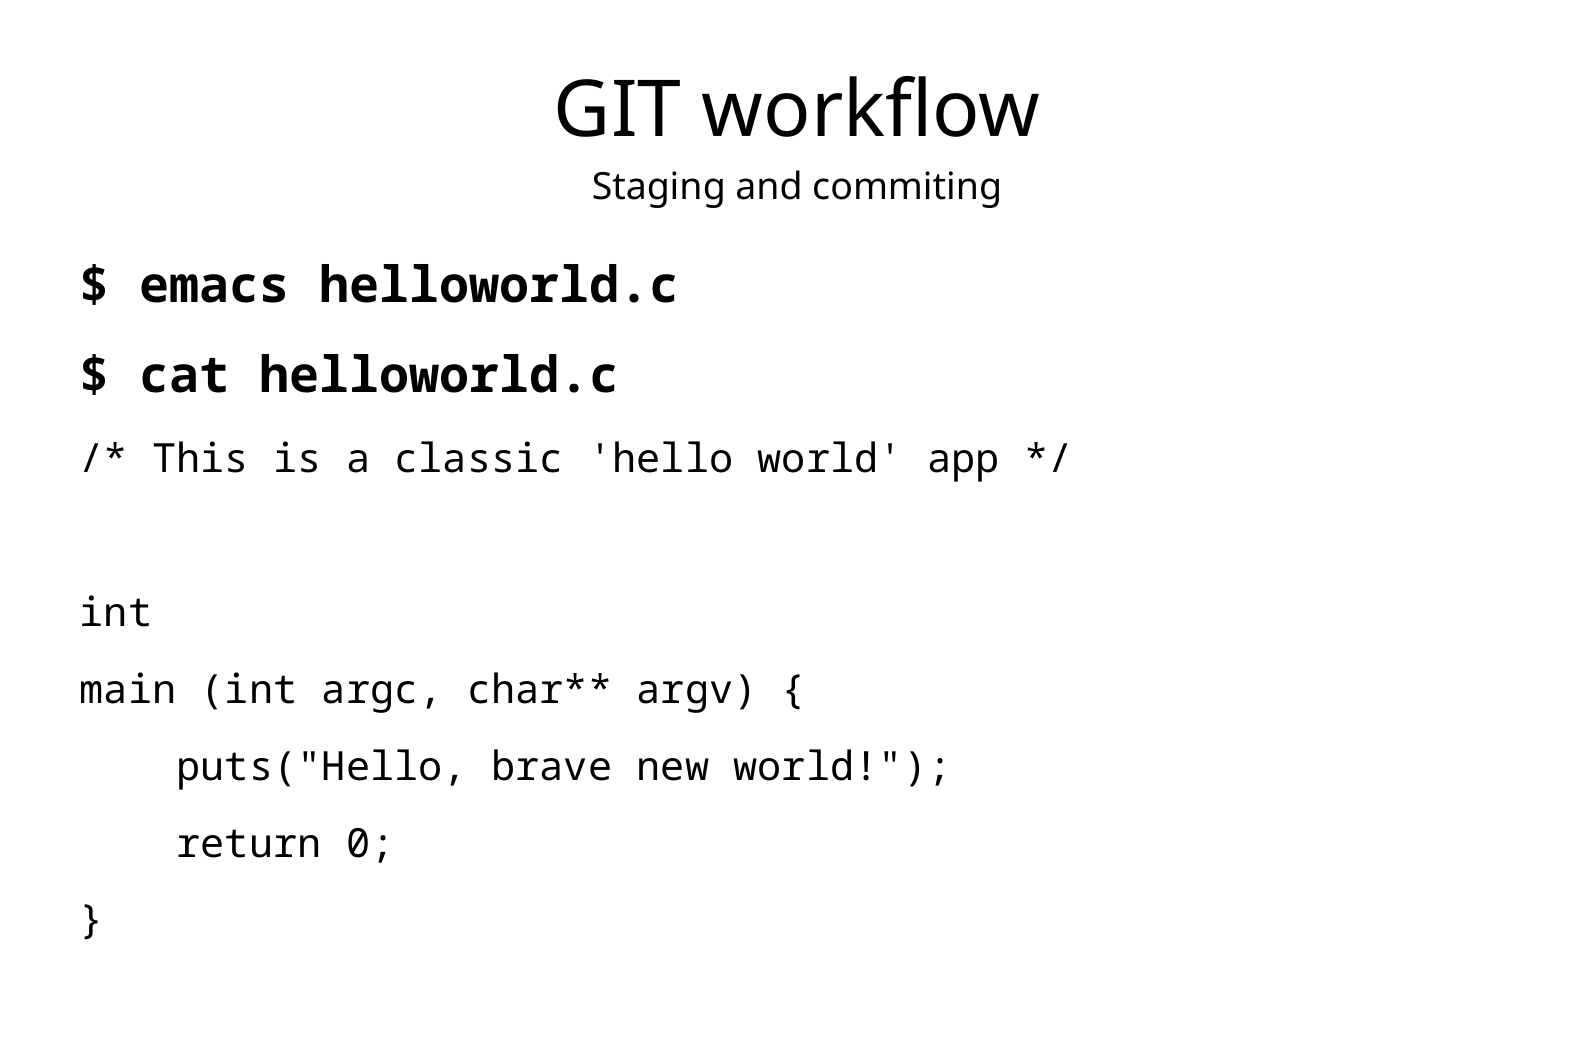

# GIT workflow Staging and commiting
$ emacs helloworld.c
$ cat helloworld.c
/* This is a classic 'hello world' app */
int
main (int argc, char** argv) {
 puts("Hello, brave new world!");
 return 0;
}